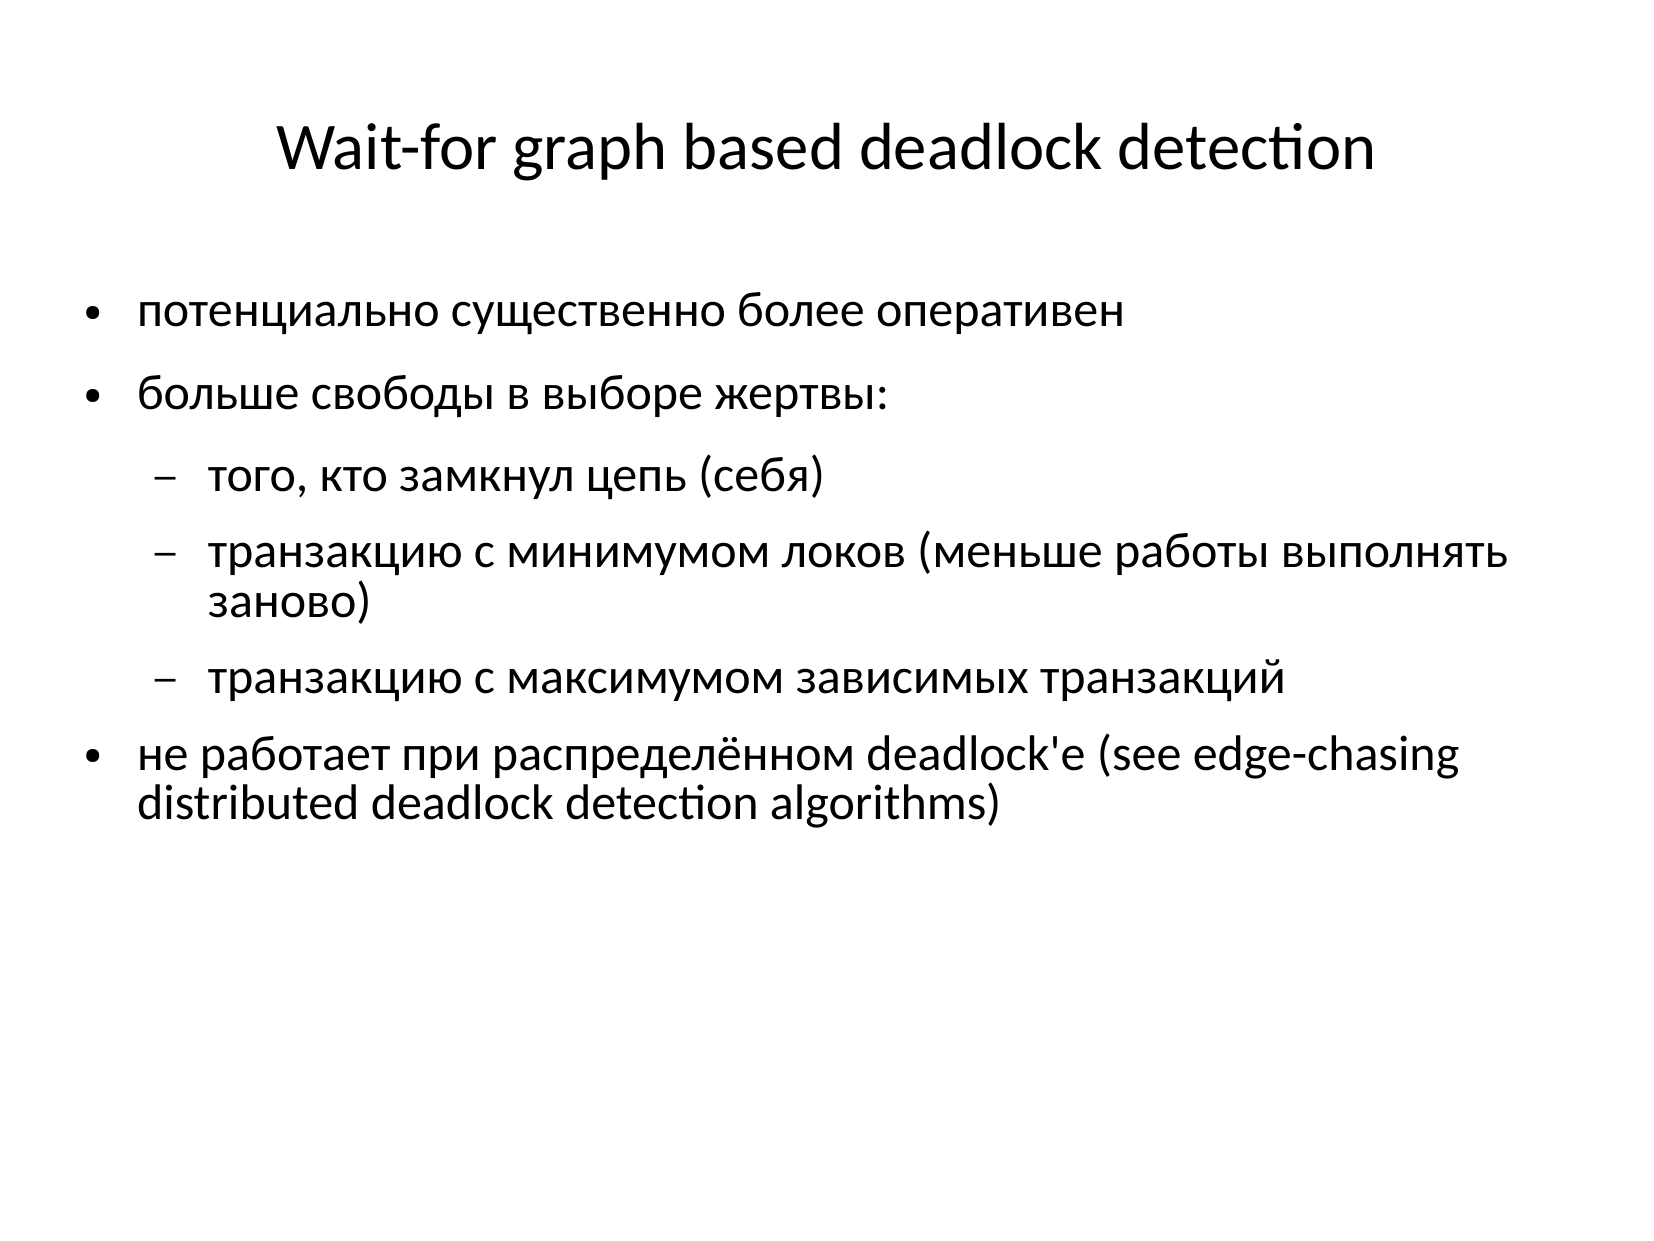

# Wait-for graph based deadlock detection
потенциально существенно более оперативен
больше свободы в выборе жертвы:
того, кто замкнул цепь (себя)
транзакцию с минимумом локов (меньше работы выполнять заново)
транзакцию с максимумом зависимых транзакций
не работает при распределённом deadlock'е (see edge-chasing distributed deadlock detection algorithms)